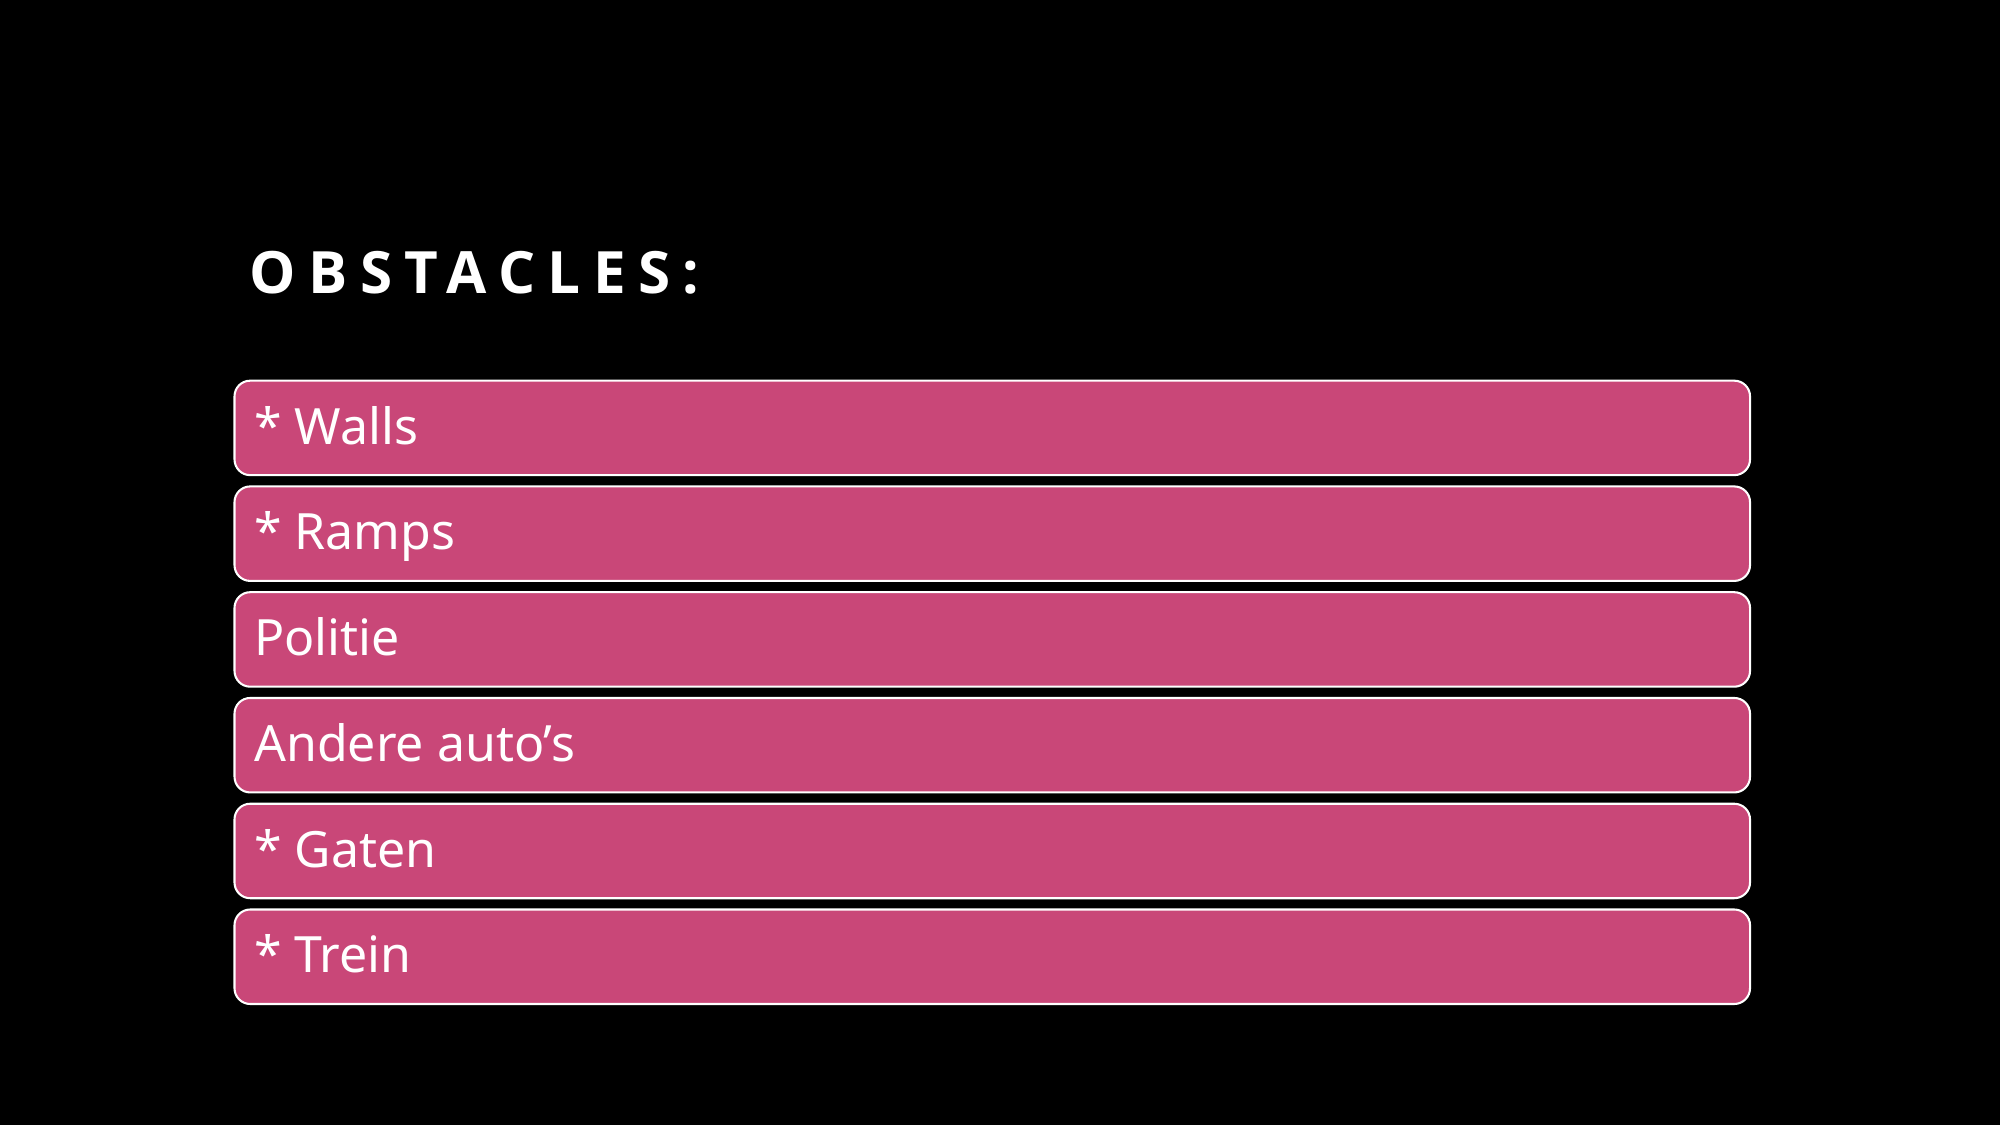

# Obstacles:
* Walls
* Ramps
Politie
Andere auto’s
* Gaten
* Trein